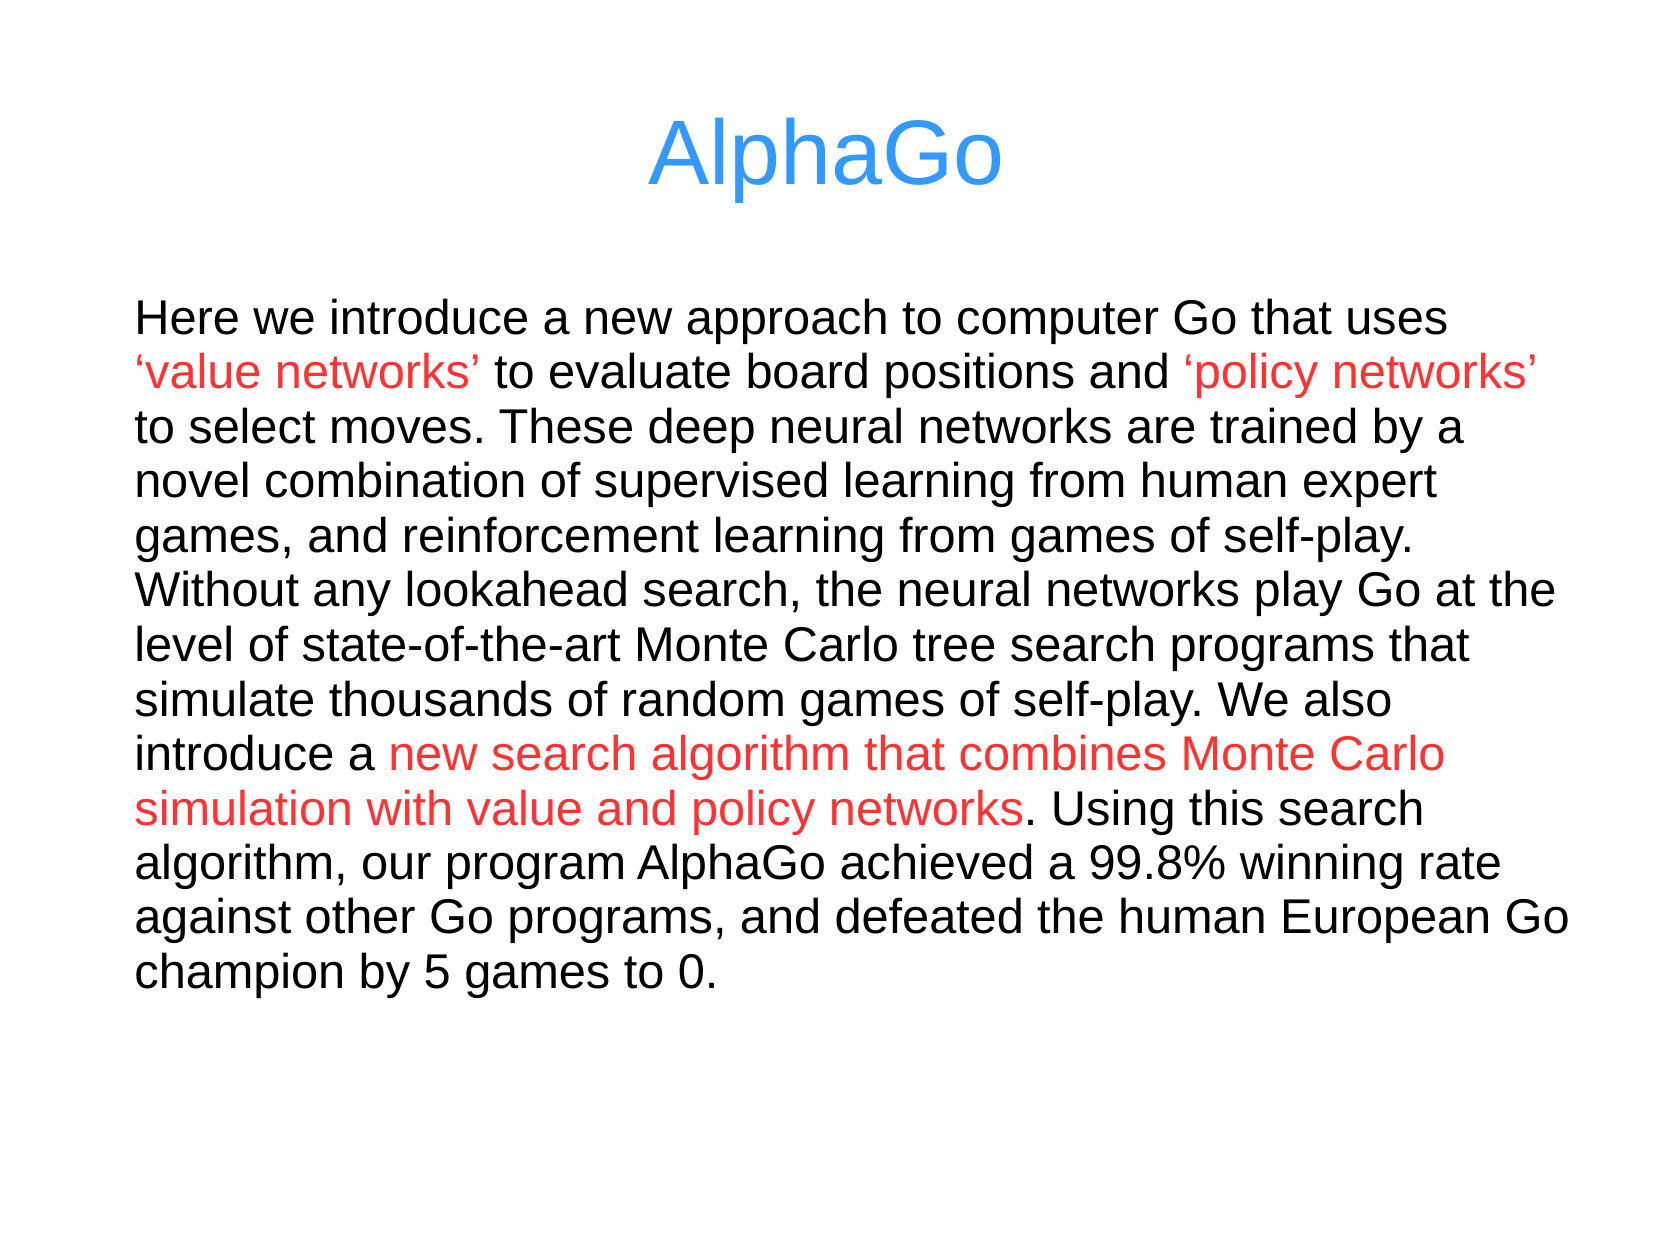

# AlphaGo
Here we introduce a new approach to computer Go that uses ‘value networks’ to evaluate board positions and ‘policy networks’ to select moves. These deep neural networks are trained by a novel combination of supervised learning from human expert games, and reinforcement learning from games of self-play. Without any lookahead search, the neural networks play Go at the level of state-of-the-art Monte Carlo tree search programs that simulate thousands of random games of self-play. We also introduce a new search algorithm that combines Monte Carlo simulation with value and policy networks. Using this search algorithm, our program AlphaGo achieved a 99.8% winning rate against other Go programs, and defeated the human European Go champion by 5 games to 0.